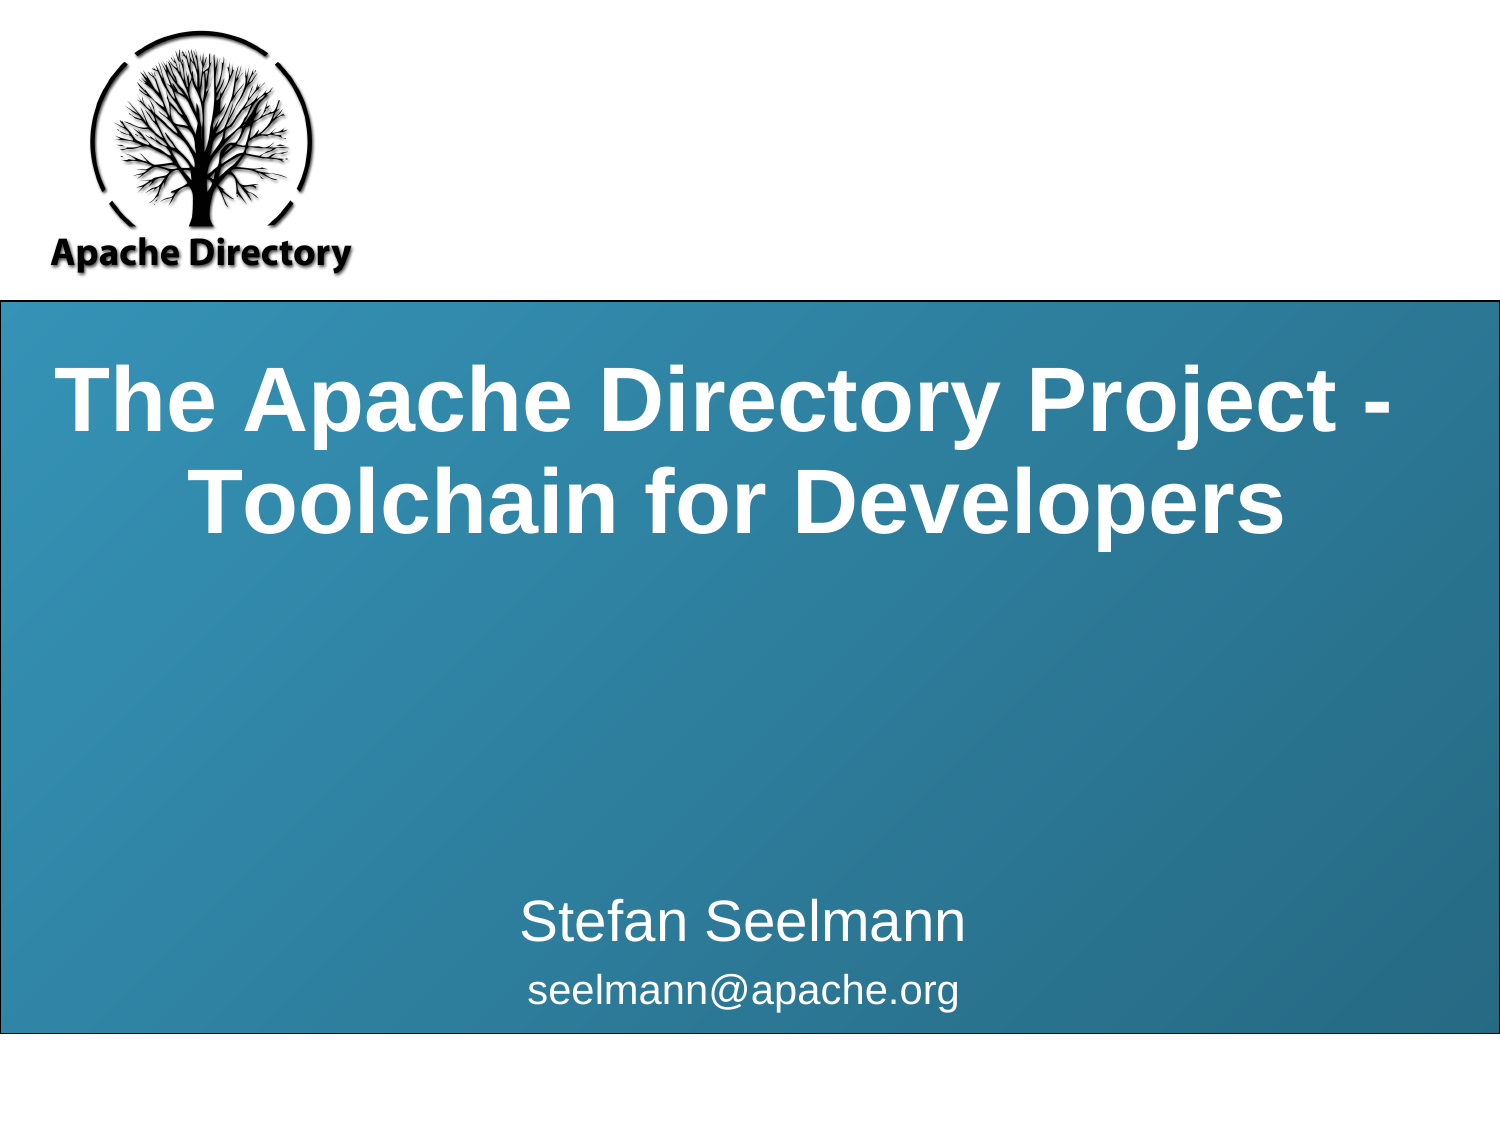

# The Apache Directory Project - Toolchain for Developers
Stefan Seelmann
seelmann@apache.org